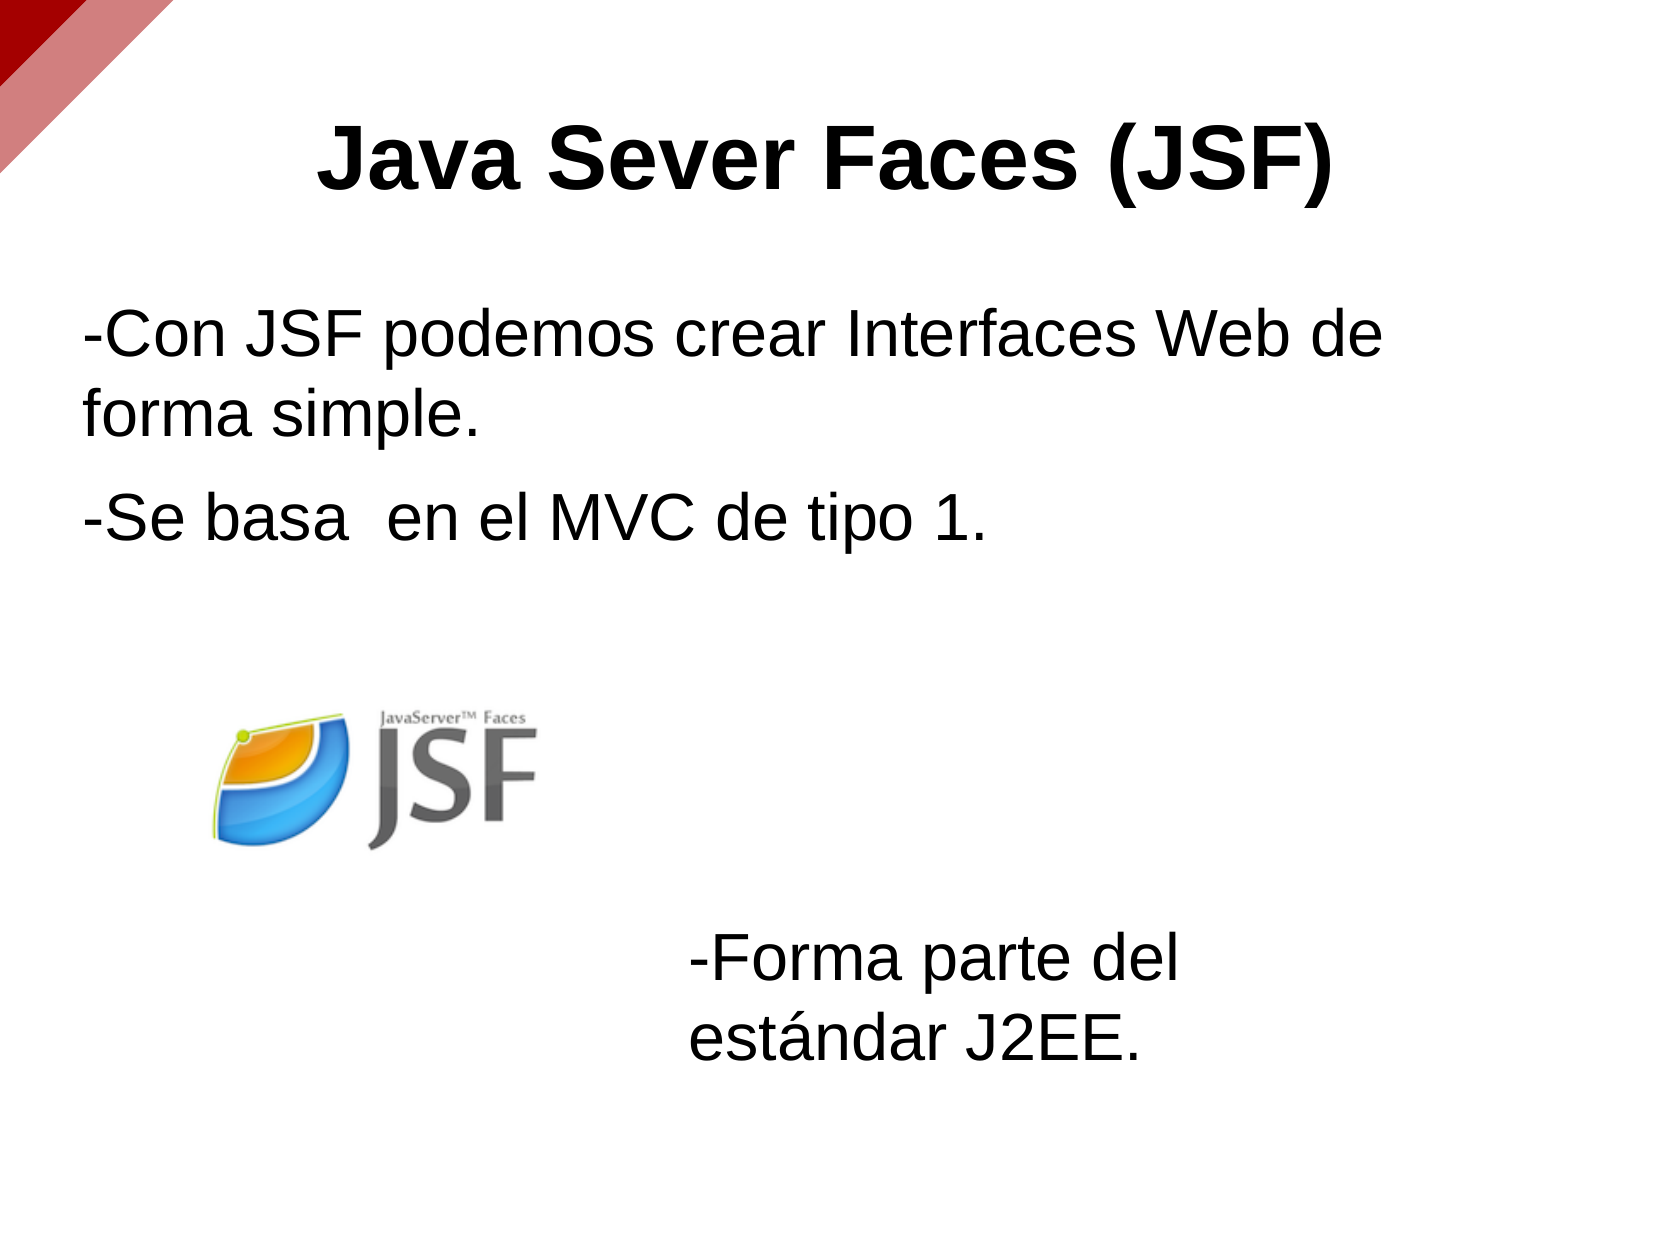

# Java Sever Faces (JSF)
-Con JSF podemos crear Interfaces Web de forma simple.
-Se basa en el MVC de tipo 1.
-Forma parte del estándar J2EE.